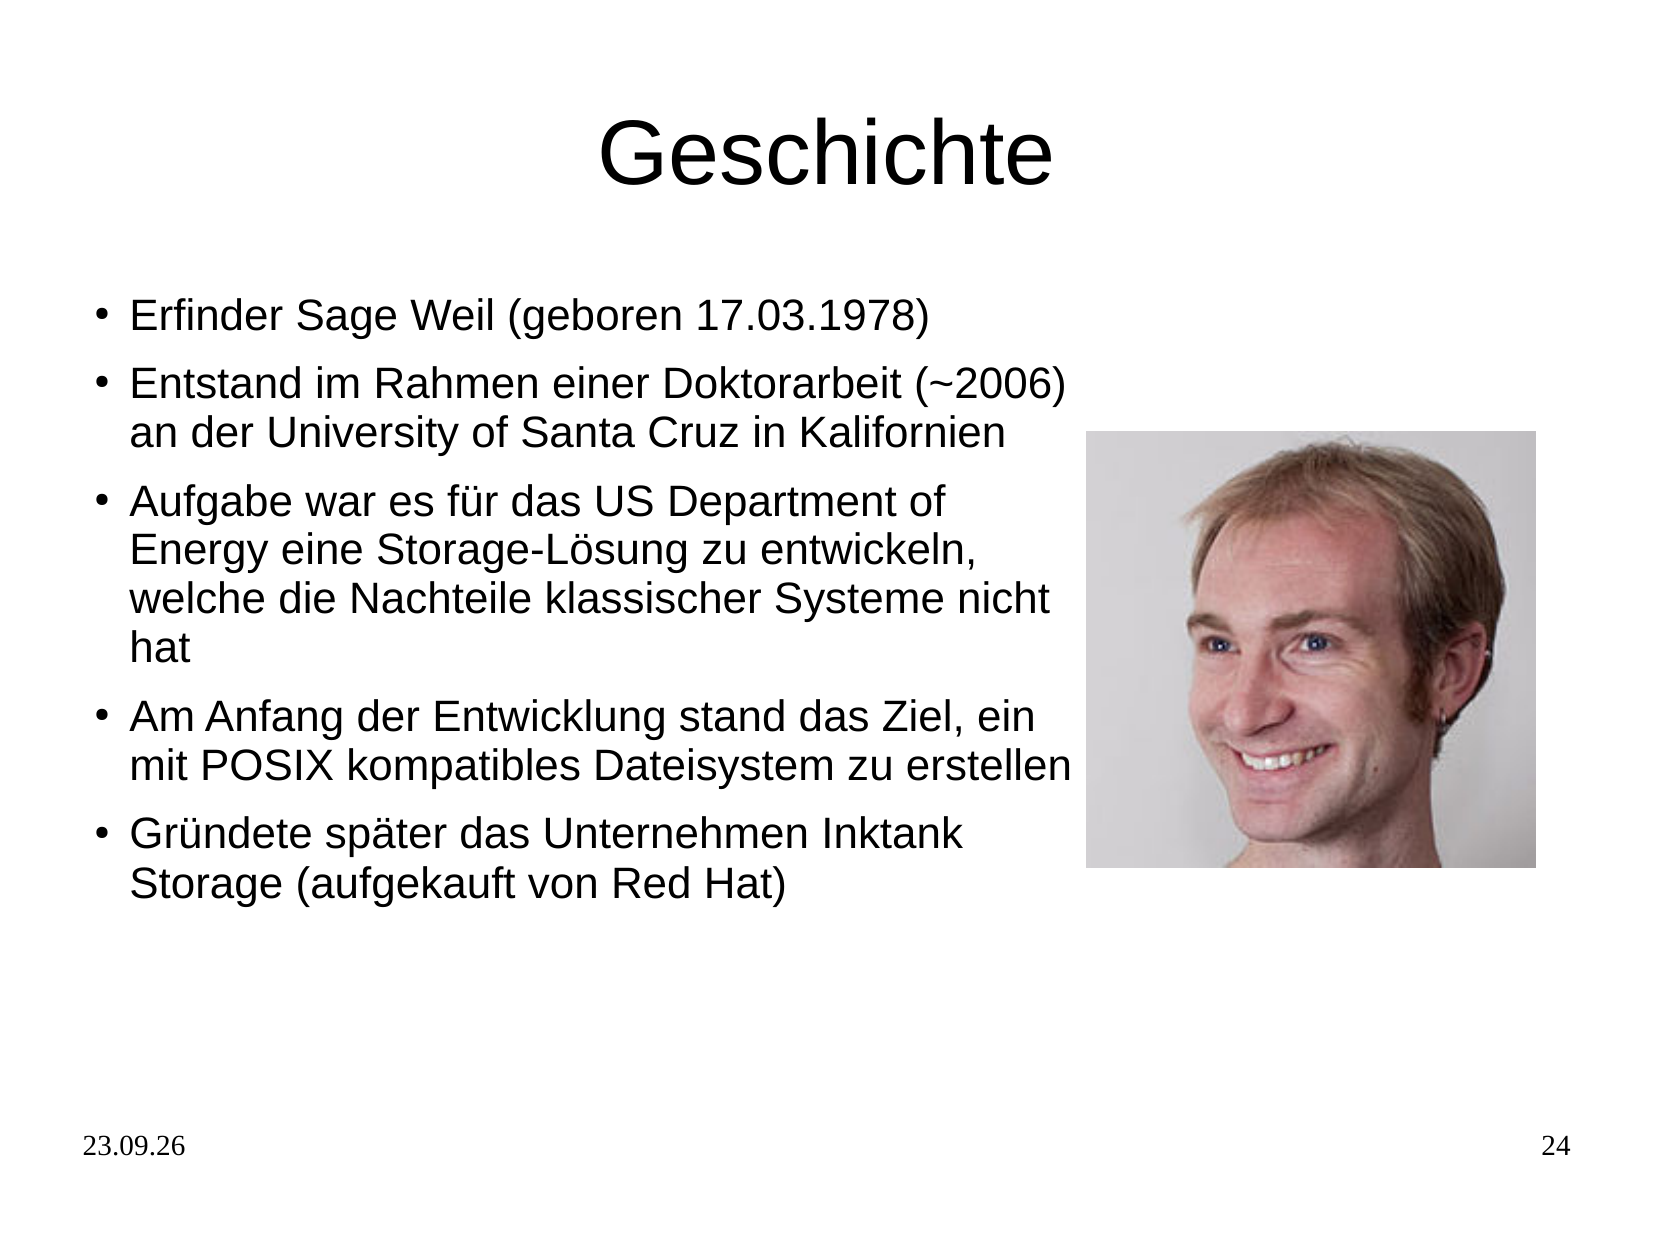

# Geschichte
Erfinder Sage Weil (geboren 17.03.1978)
Entstand im Rahmen einer Doktorarbeit (~2006) an der University of Santa Cruz in Kalifornien
Aufgabe war es für das US Department of Energy eine Storage-Lösung zu entwickeln, welche die Nachteile klassischer Systeme nicht hat
Am Anfang der Entwicklung stand das Ziel, ein mit POSIX kompatibles Dateisystem zu erstellen
Gründete später das Unternehmen Inktank Storage (aufgekauft von Red Hat)
24